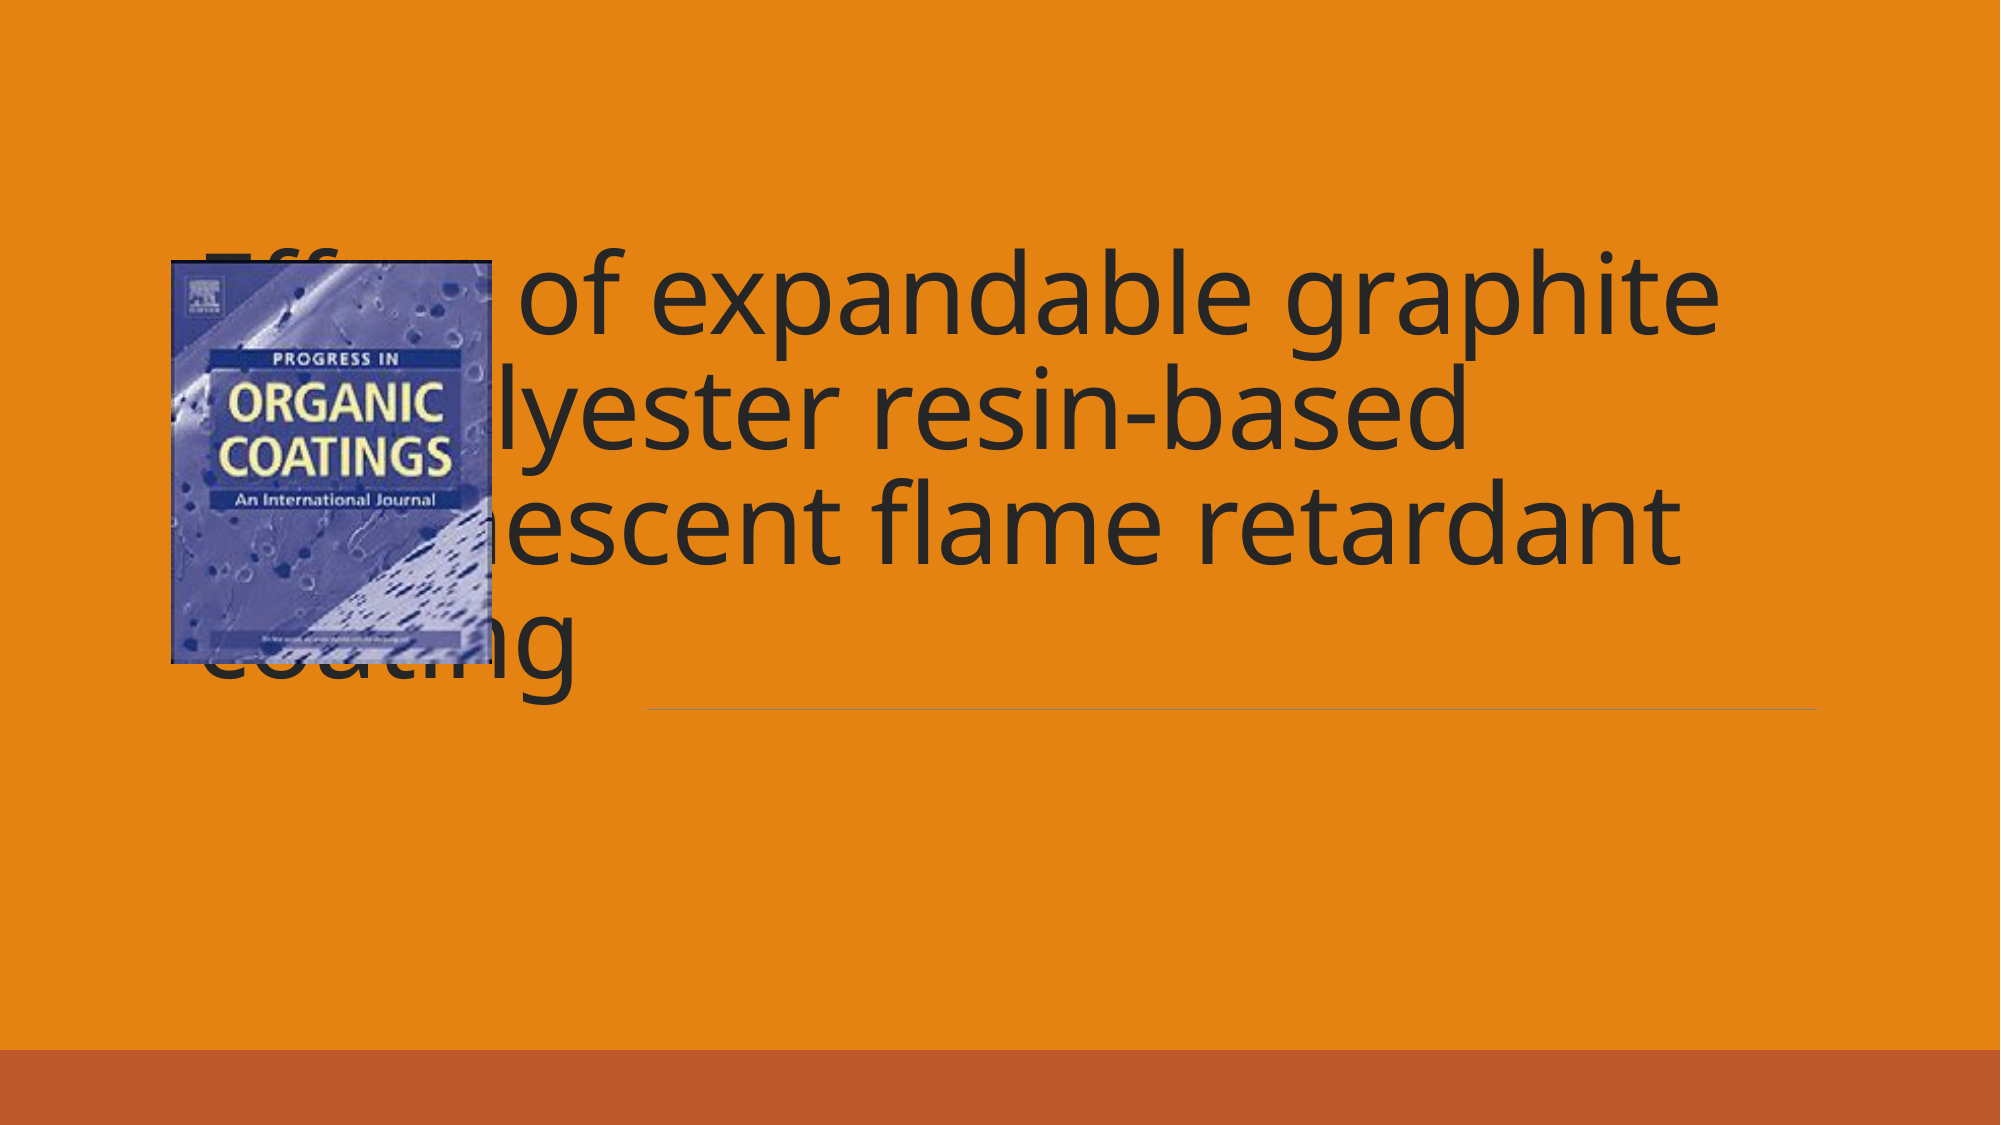

# Effect of expandable graphite on polyester resin-based intumescent flame retardant coating